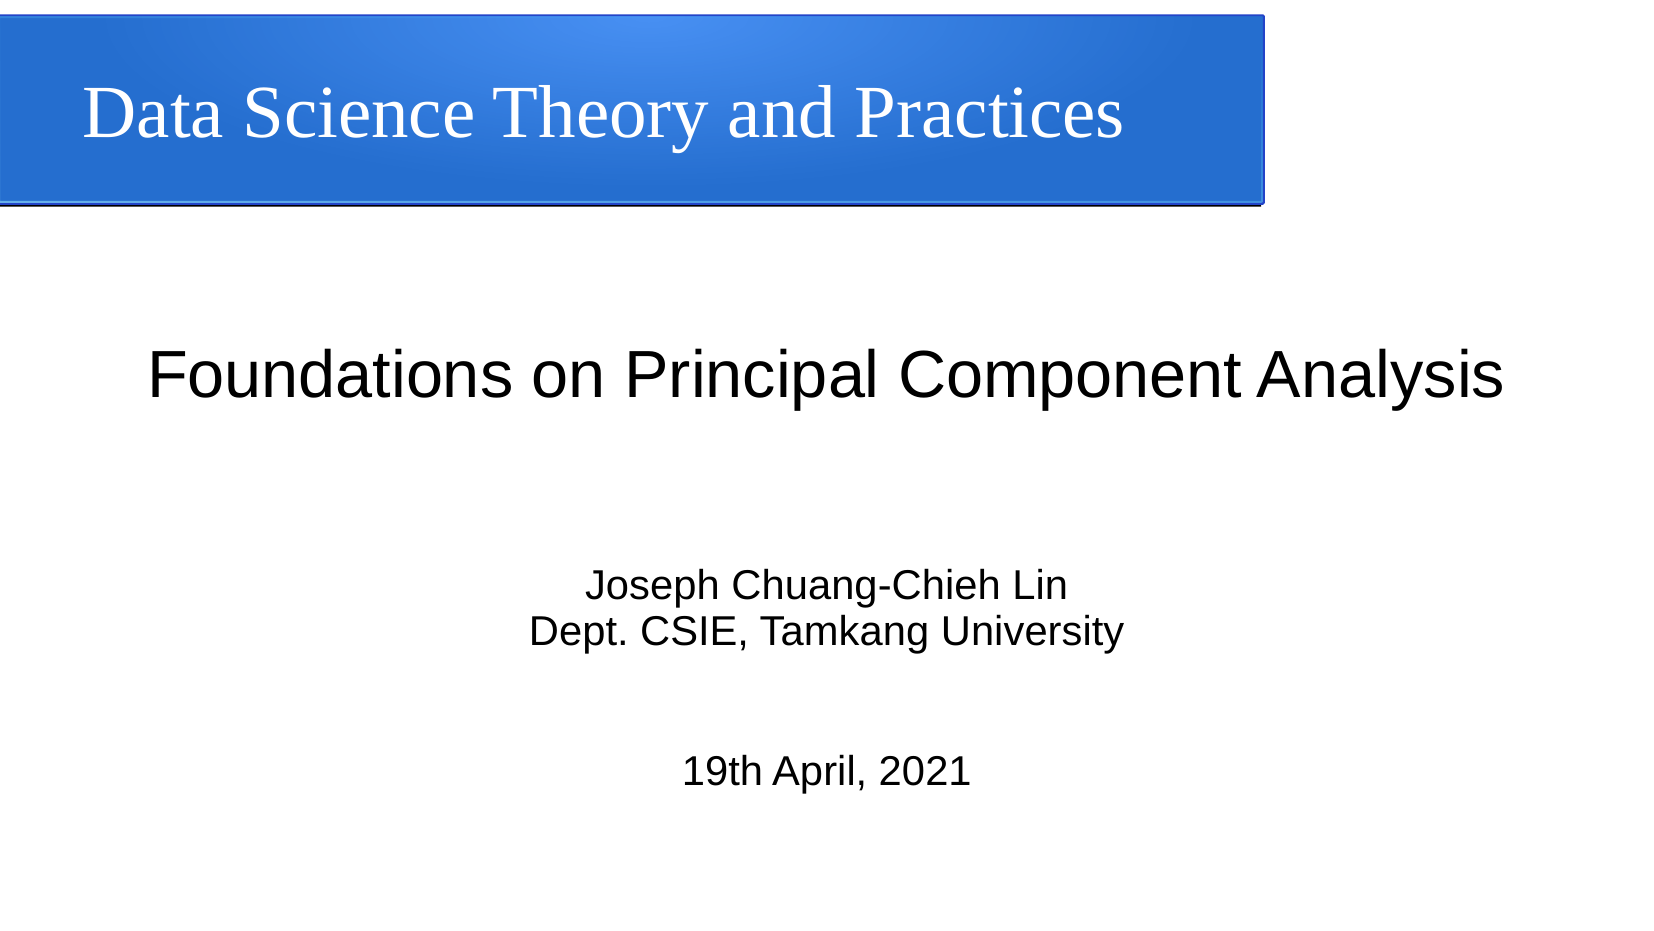

# Data Science Theory and Practices
Foundations on Principal Component Analysis
Joseph Chuang-Chieh Lin
Dept. CSIE, Tamkang University
19th April, 2021